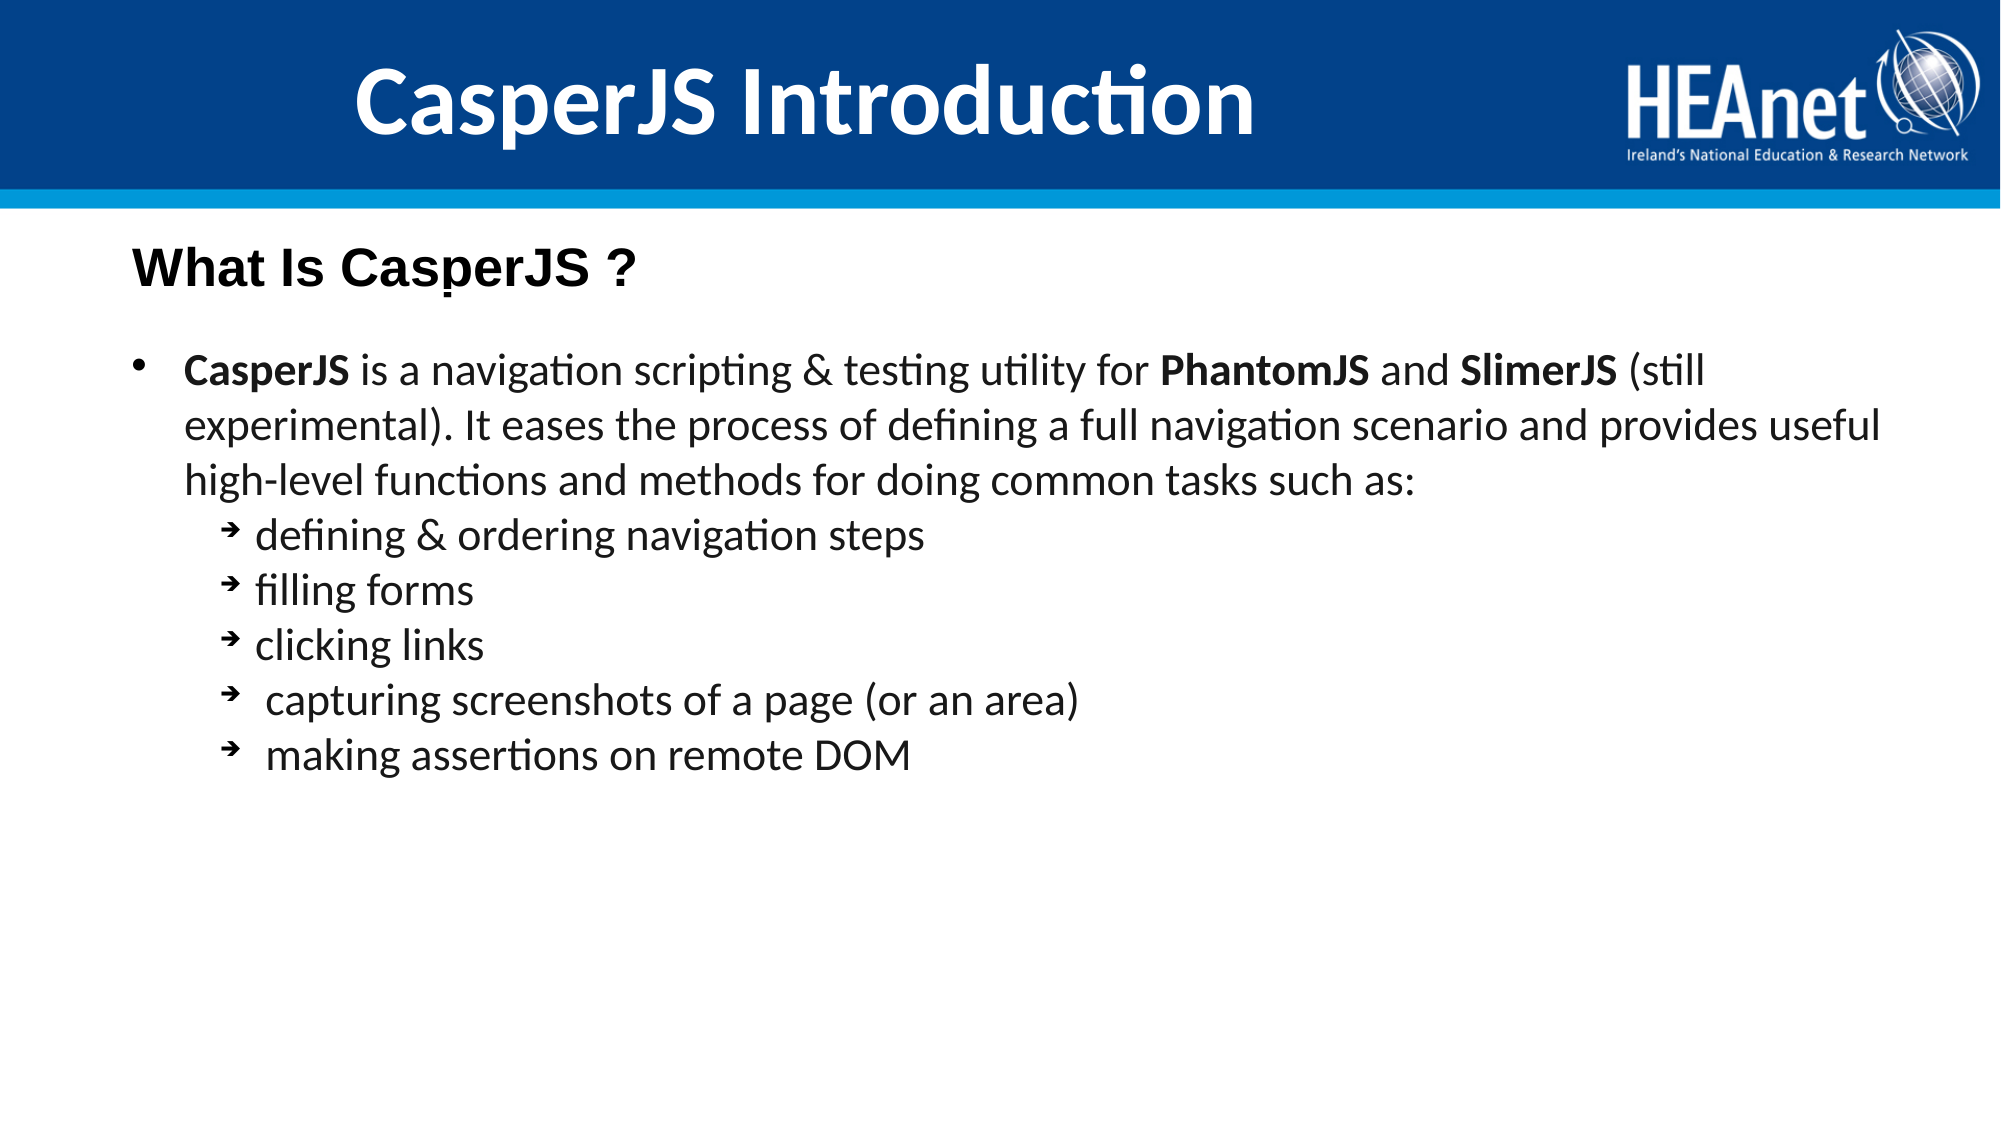

CasperJS Introduction
What Is CasperJS ?
CasperJS is a navigation scripting & testing utility for PhantomJS and SlimerJS (still experimental). It eases the process of defining a full navigation scenario and provides useful high-level functions and methods for doing common tasks such as:
defining & ordering navigation steps
filling forms
clicking links
 capturing screenshots of a page (or an area)
 making assertions on remote DOM